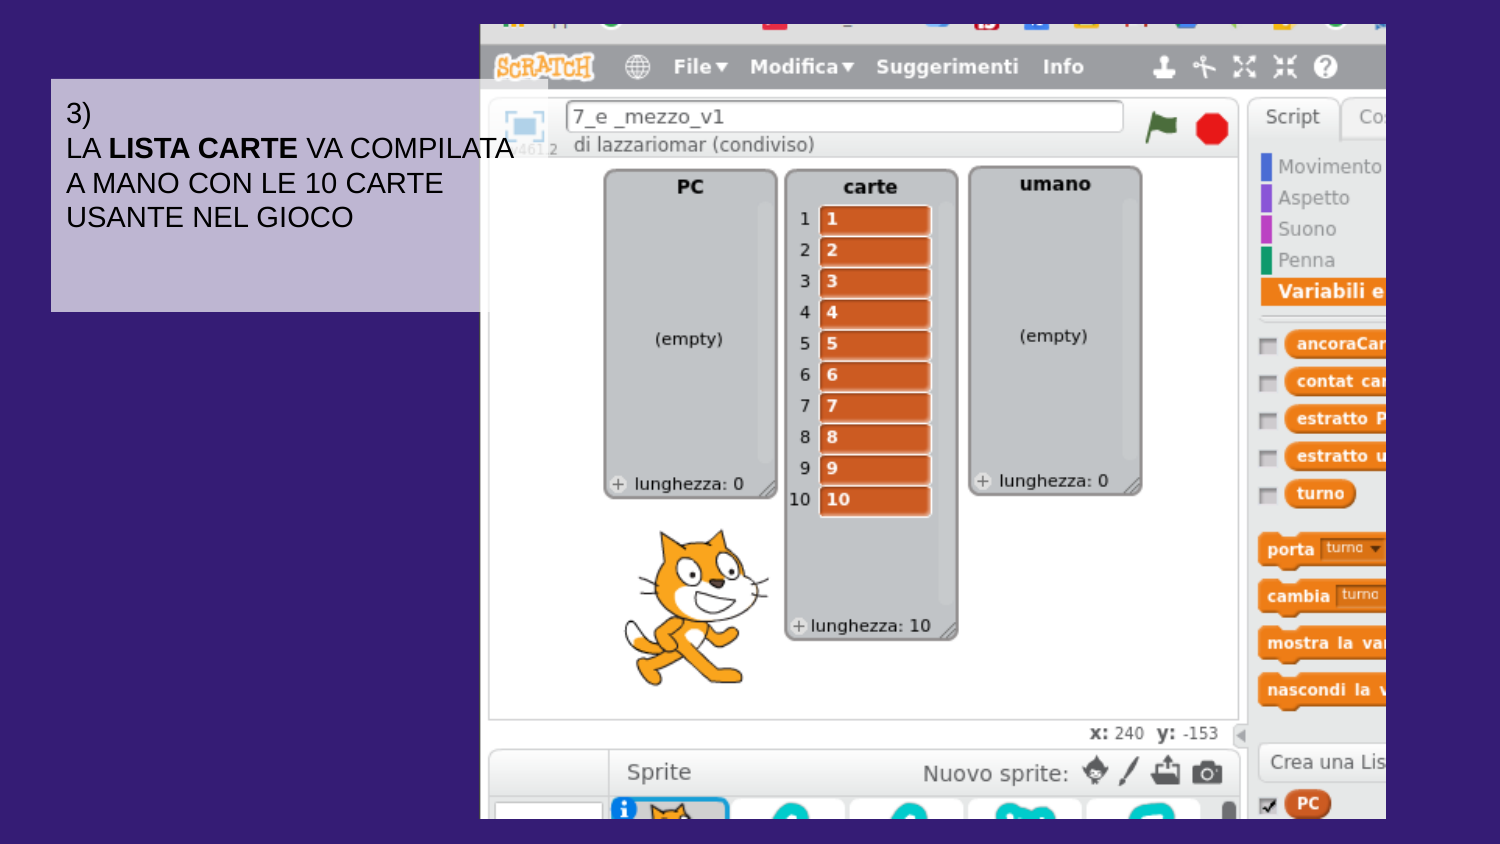

3)
LA LISTA CARTE VA COMPILATA A MANO CON LE 10 CARTE USANTE NEL GIOCO